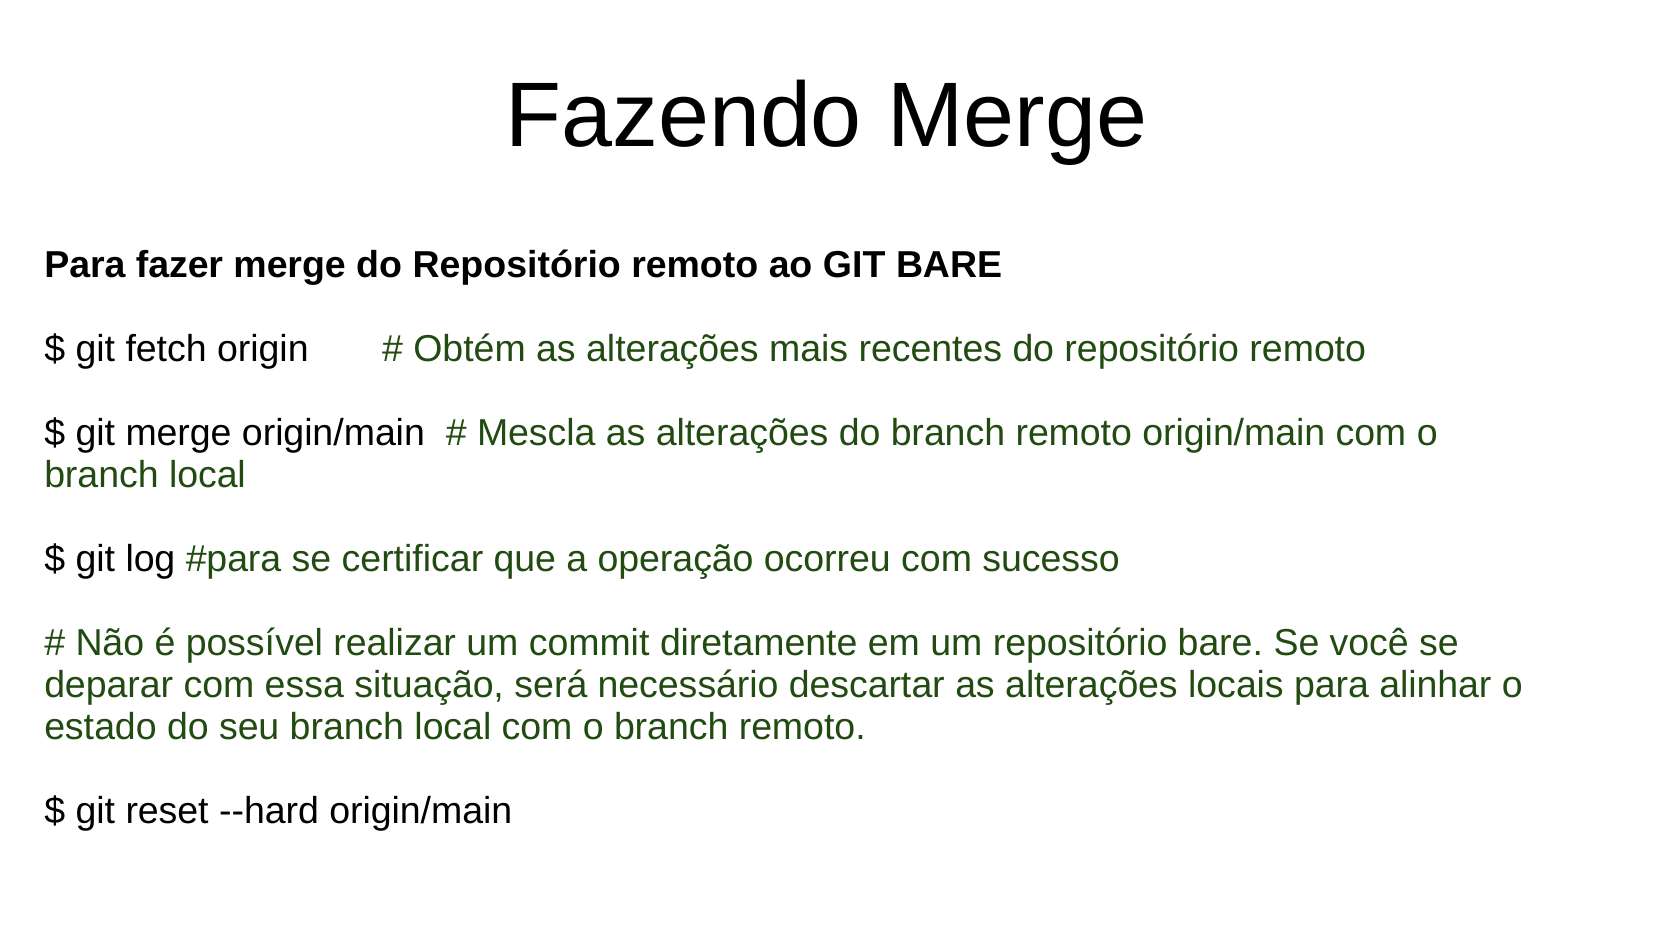

# Fazendo Merge
Para fazer merge do Repositório remoto ao GIT BARE
$ git fetch origin # Obtém as alterações mais recentes do repositório remoto
$ git merge origin/main # Mescla as alterações do branch remoto origin/main com o branch local
$ git log #para se certificar que a operação ocorreu com sucesso
# Não é possível realizar um commit diretamente em um repositório bare. Se você se deparar com essa situação, será necessário descartar as alterações locais para alinhar o estado do seu branch local com o branch remoto.
$ git reset --hard origin/main